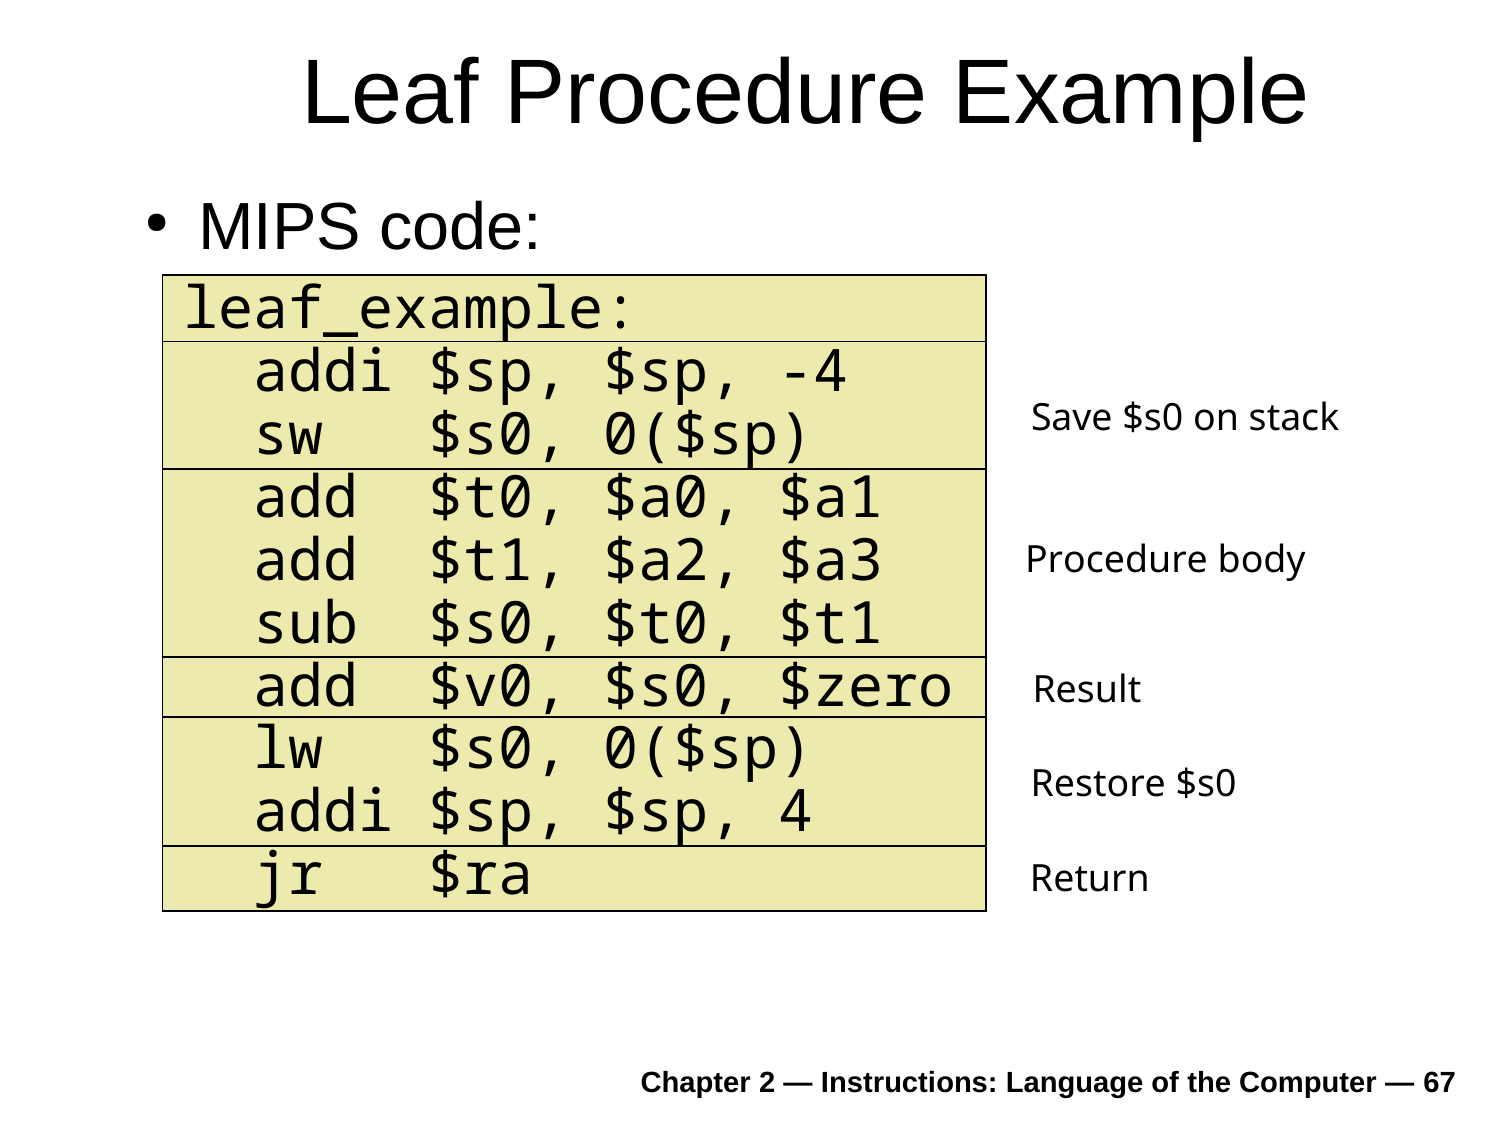

# Leaf Procedure Example
MIPS code:
	leaf_example:
 addi $sp, $sp, -4
 sw $s0, 0($sp)
 add $t0, $a0, $a1
 add $t1, $a2, $a3
 sub $s0, $t0, $t1
 add $v0, $s0, $zero
 lw $s0, 0($sp)
 addi $sp, $sp, 4
 jr $ra
Save $s0 on stack
Procedure body
Result
Restore $s0
Return
Chapter 2 — Instructions: Language of the Computer —